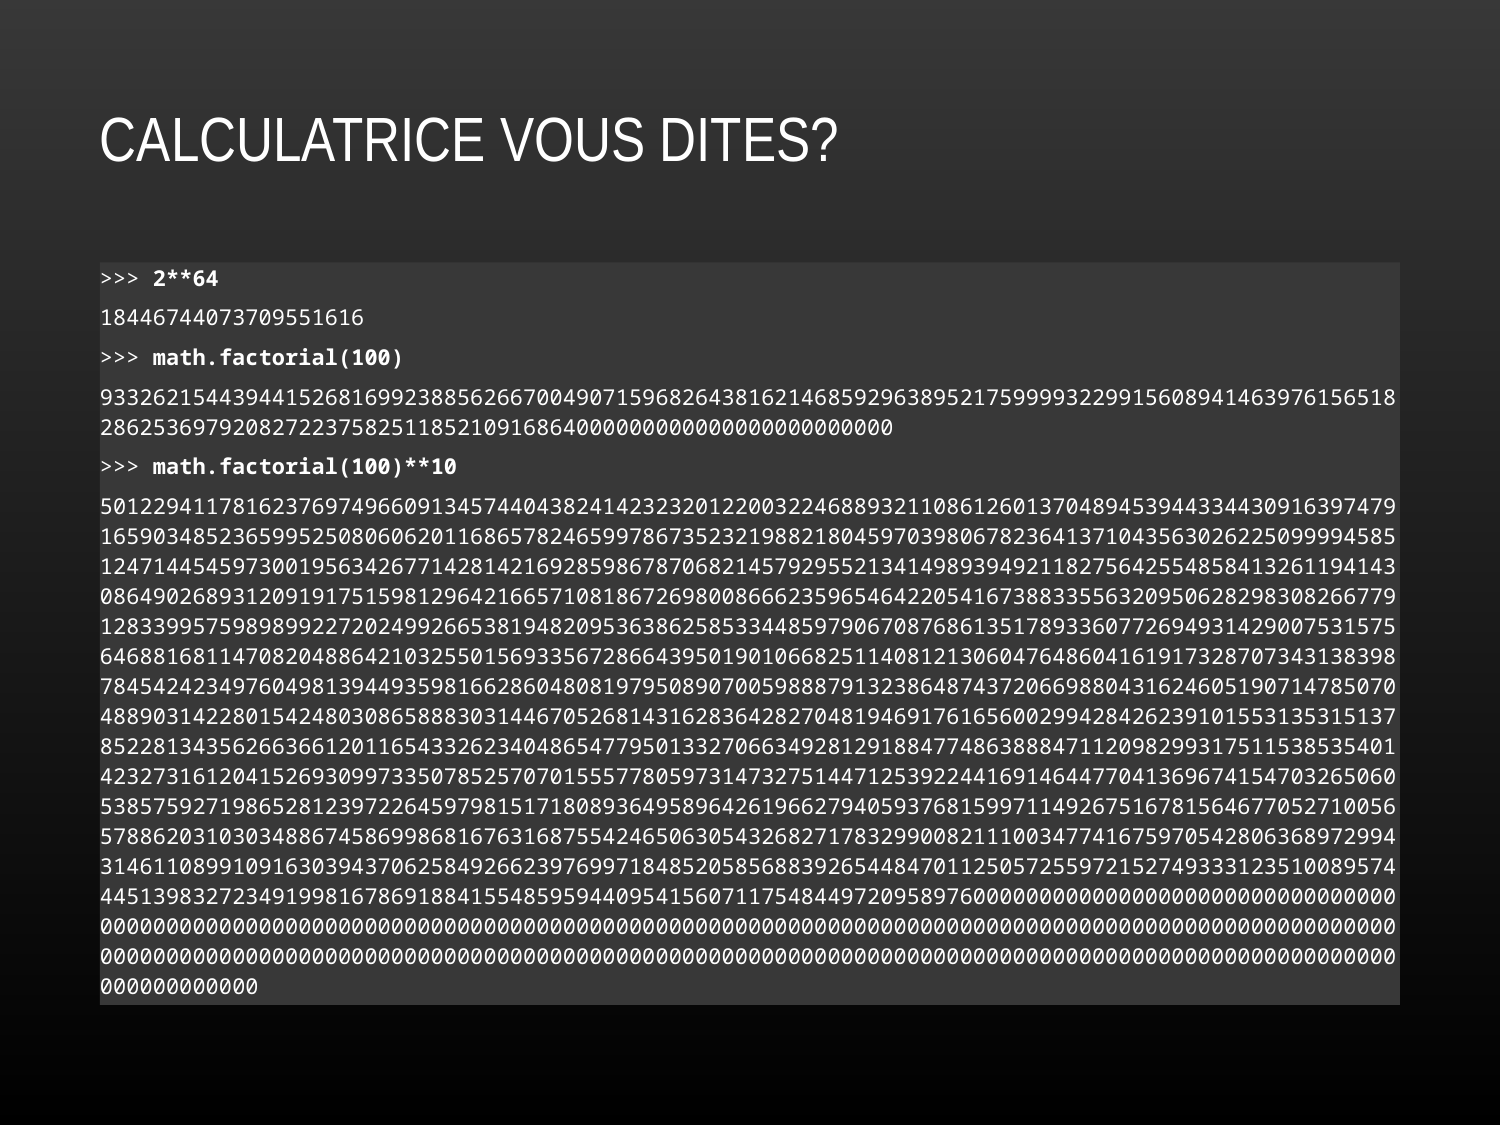

# Calculatrice vous dites?
>>> 2**64
18446744073709551616
>>> math.factorial(100)
93326215443944152681699238856266700490715968264381621468592963895217599993229915608941463976156518286253697920827223758251185210916864000000000000000000000000
>>> math.factorial(100)**10
50122941178162376974966091345744043824142323201220032246889321108612601370489453944334430916397479165903485236599525080606201168657824659978673523219882180459703980678236413710435630262250999945851247144545973001956342677142814216928598678706821457929552134149893949211827564255485841326119414308649026893120919175159812964216657108186726980086662359654642205416738833556320950628298308266779128339957598989922720249926653819482095363862585334485979067087686135178933607726949314290075315756468816811470820488642103255015693356728664395019010668251140812130604764860416191732870734313839878454242349760498139449359816628604808197950890700598887913238648743720669880431624605190714785070488903142280154248030865888303144670526814316283642827048194691761656002994284262391015531353151378522813435626636612011654332623404865477950133270663492812918847748638884711209829931751153853540142327316120415269309973350785257070155577805973147327514471253922441691464477041369674154703265060538575927198652812397226459798151718089364958964261966279405937681599711492675167815646770527100565788620310303488674586998681676316875542465063054326827178329900821110034774167597054280636897299431461108991091630394370625849266239769971848520585688392654484701125057255972152749333123510089574445139832723491998167869188415548595944095415607117548449720958976000000000000000000000000000000000000000000000000000000000000000000000000000000000000000000000000000000000000000000000000000000000000000000000000000000000000000000000000000000000000000000000000000000000000000000000000000000000000000000000000